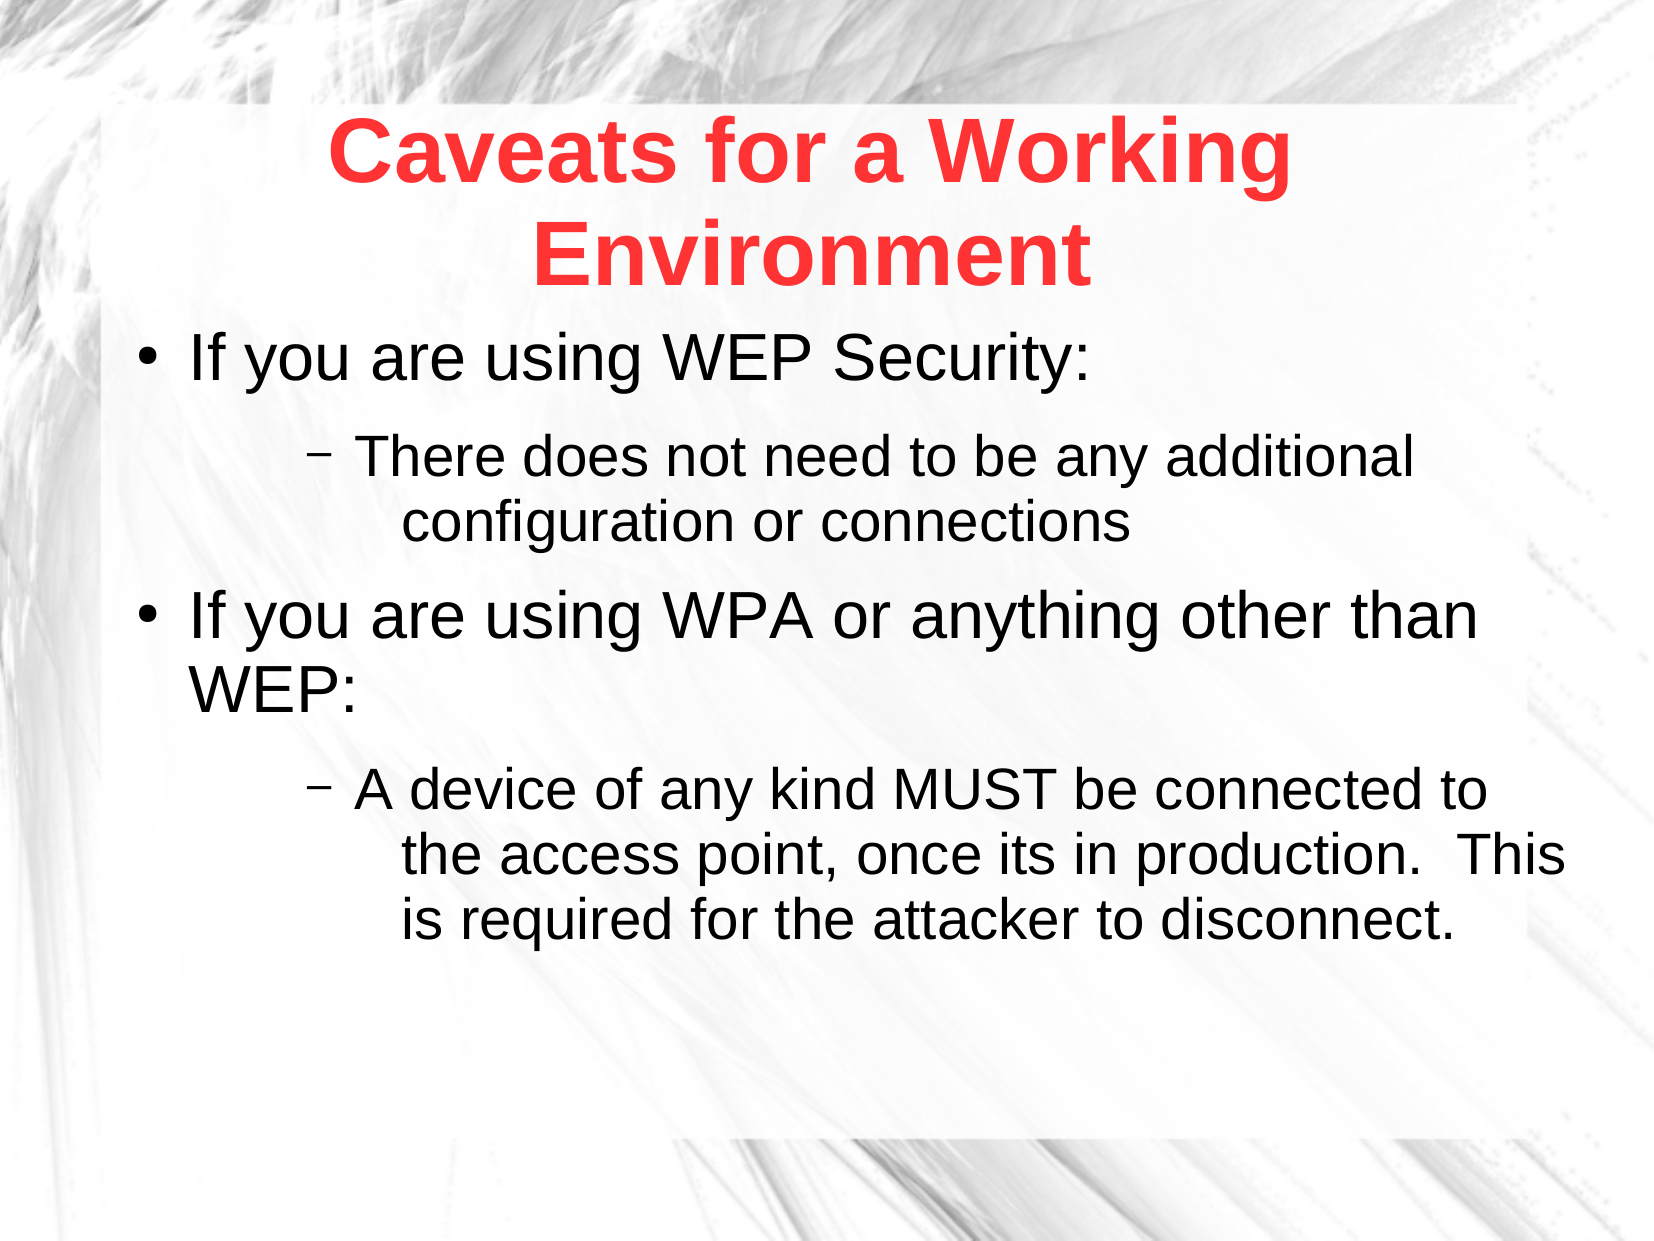

# Caveats for a Working Environment
If you are using WEP Security:
There does not need to be any additional configuration or connections
If you are using WPA or anything other than WEP:
A device of any kind MUST be connected to the access point, once its in production. This is required for the attacker to disconnect.